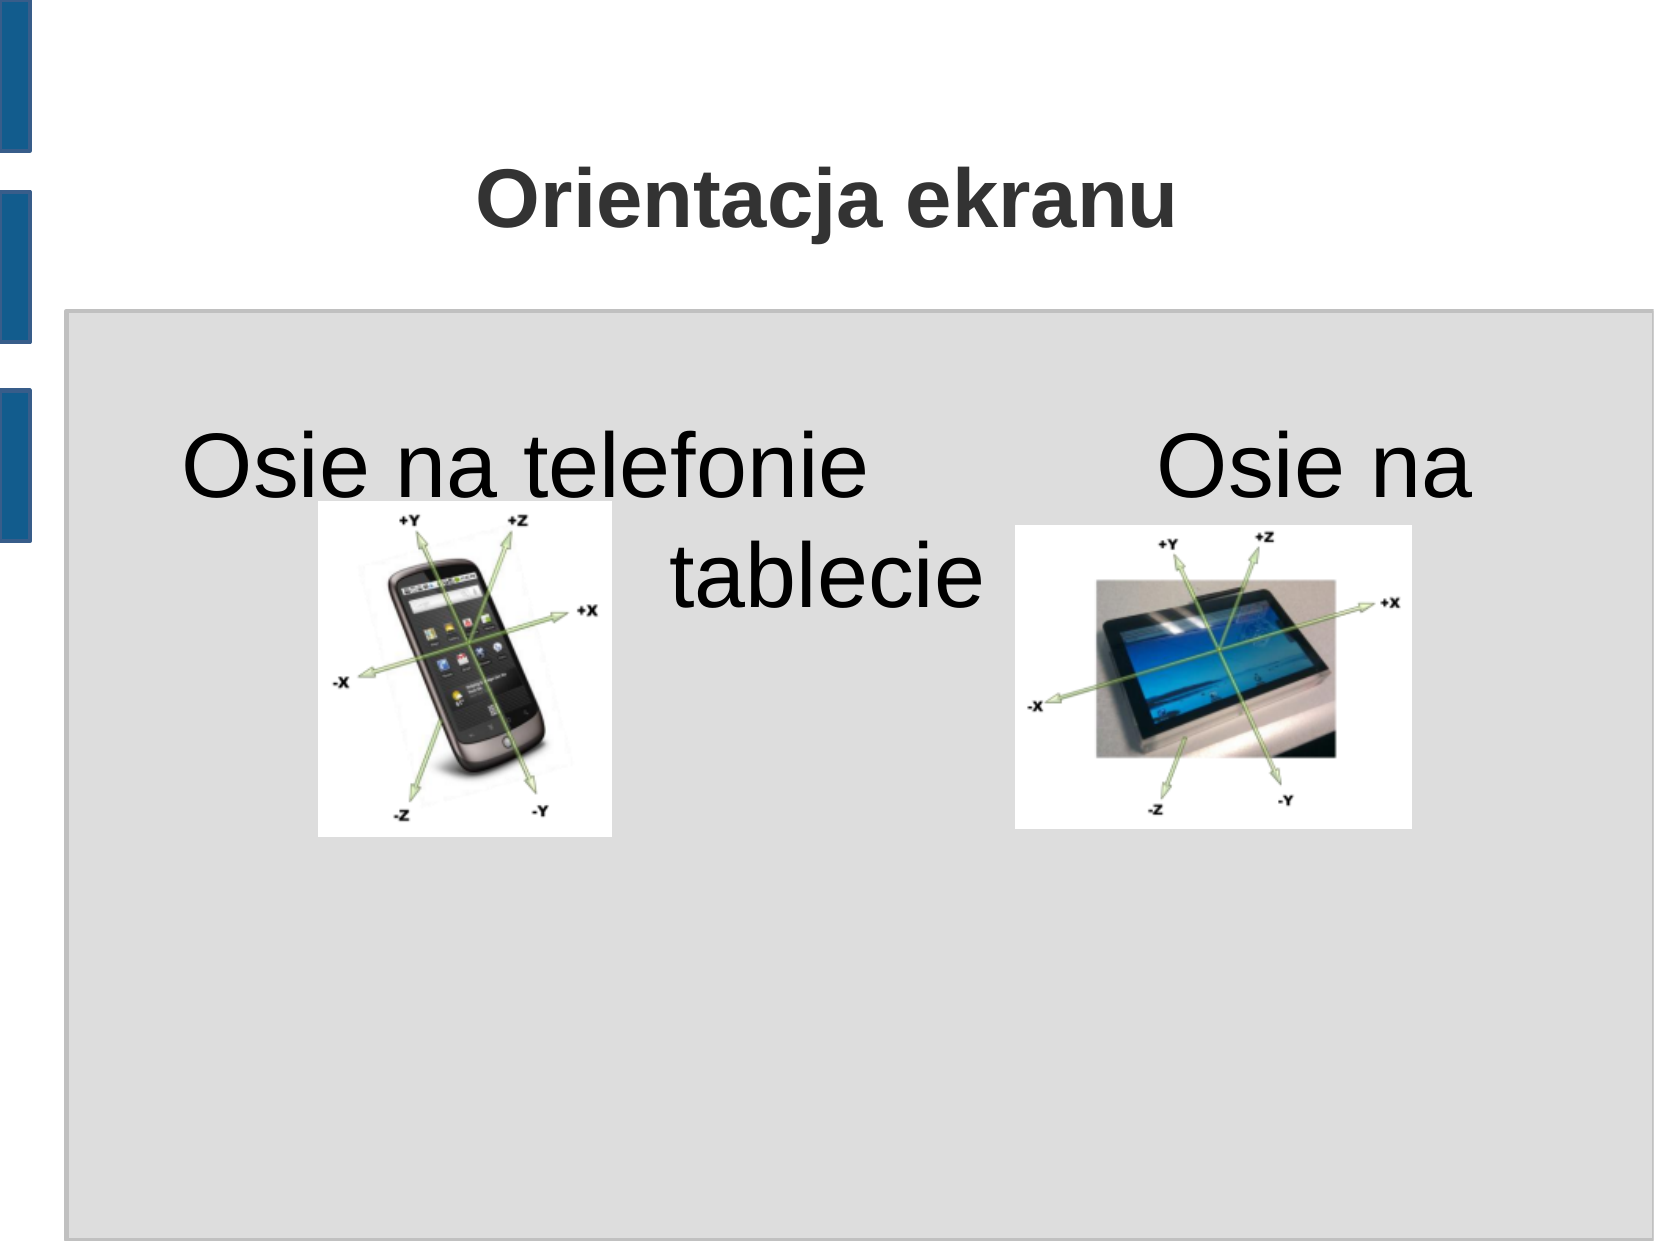

# Orientacja ekranu
Osie na telefonie		 	Osie na tablecie